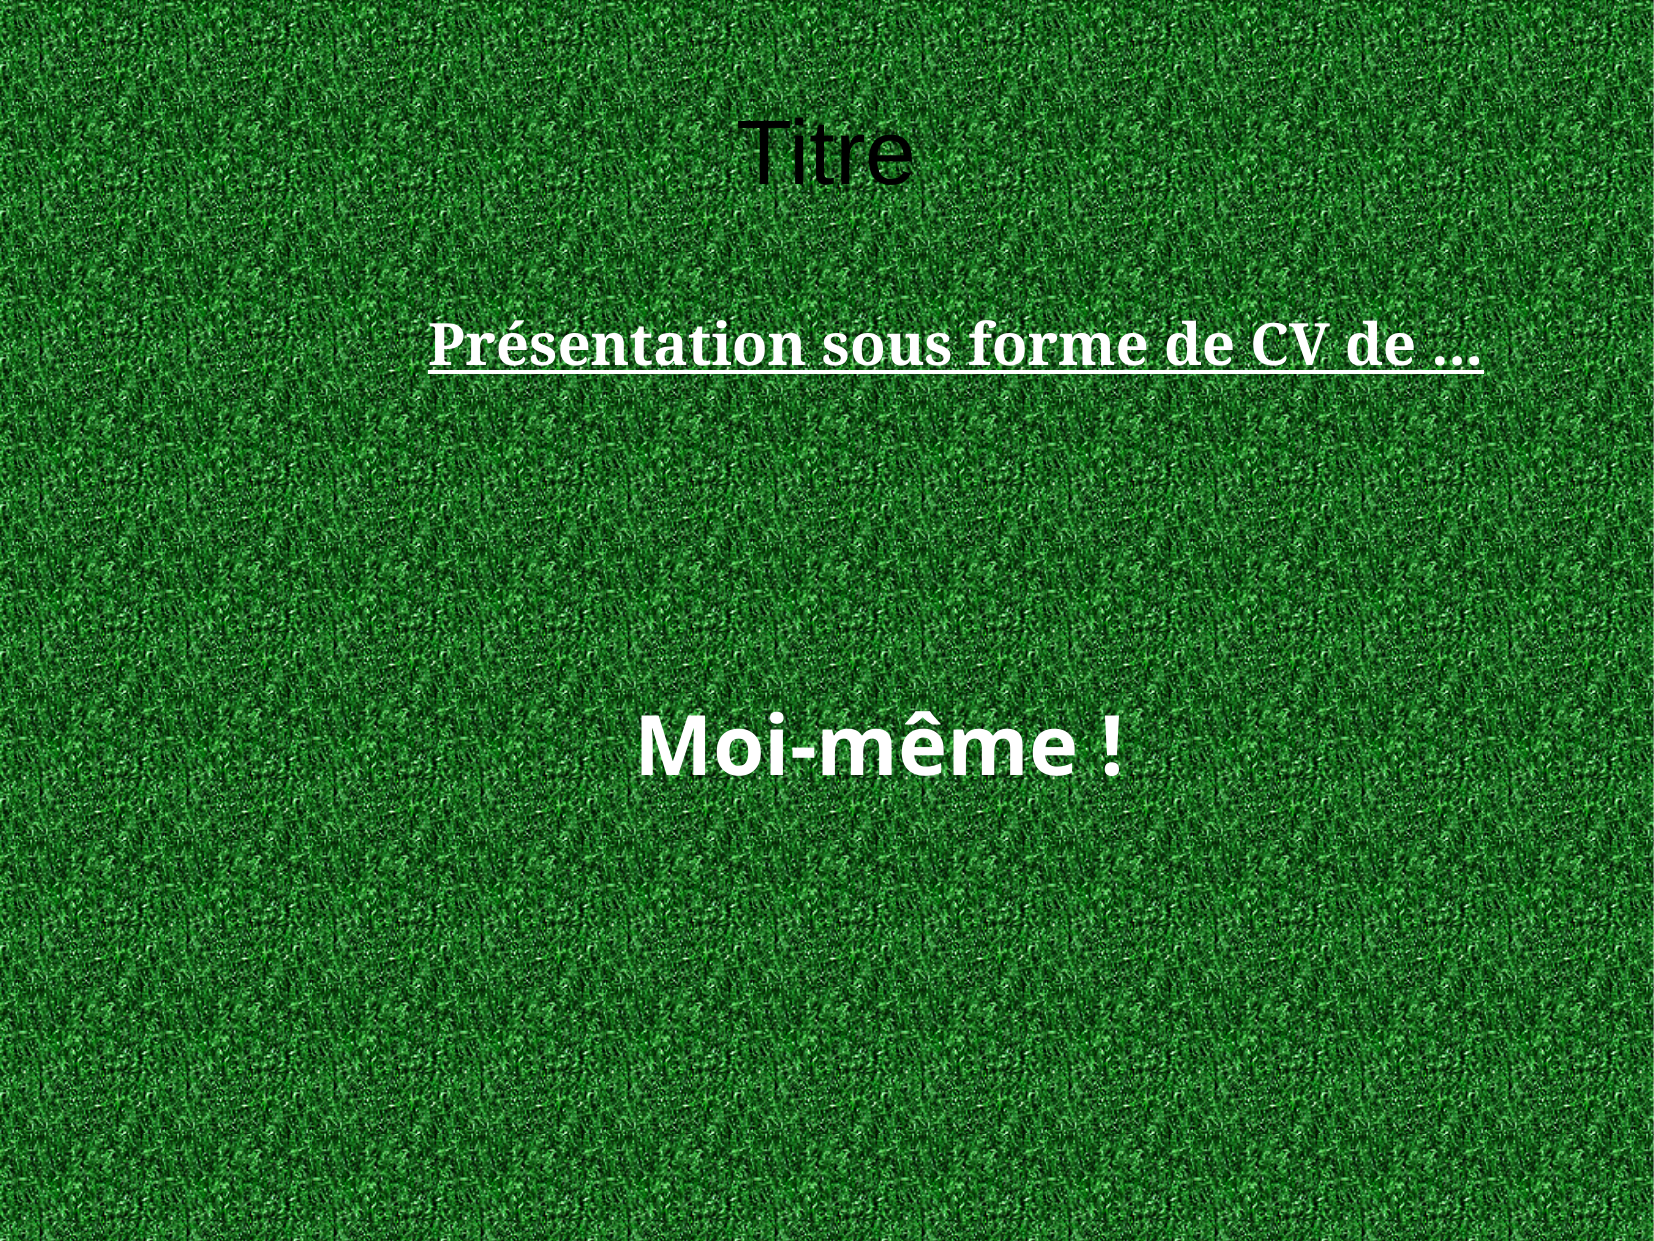

# Titre
Présentation sous forme de CV de ...
Moi-même !